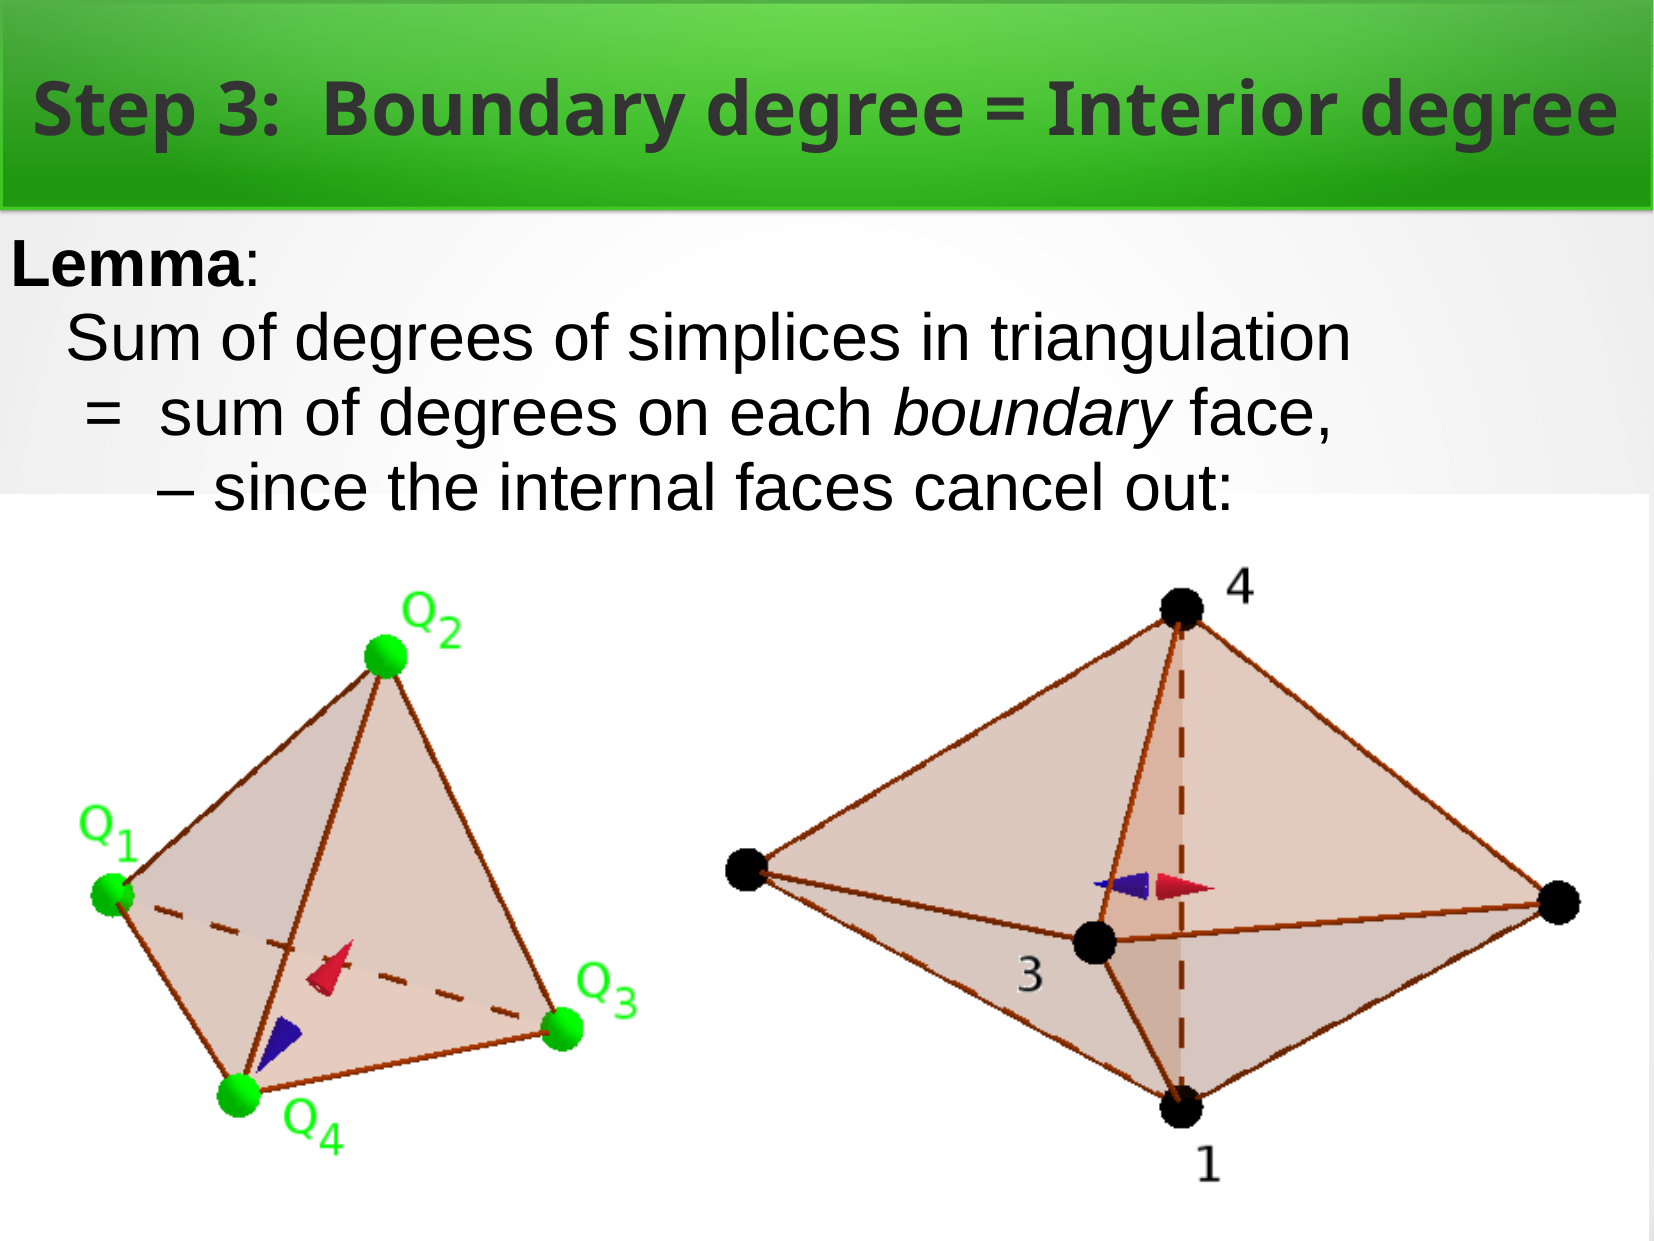

# Step 3: Boundary degree = Interior degree
Lemma:
 Sum of degrees of simplices in triangulation
 = sum of degrees on each boundary face,
 – since the internal faces cancel out:
Dividing a Partly-Burnt Cake Erel Segal-Halevi
24